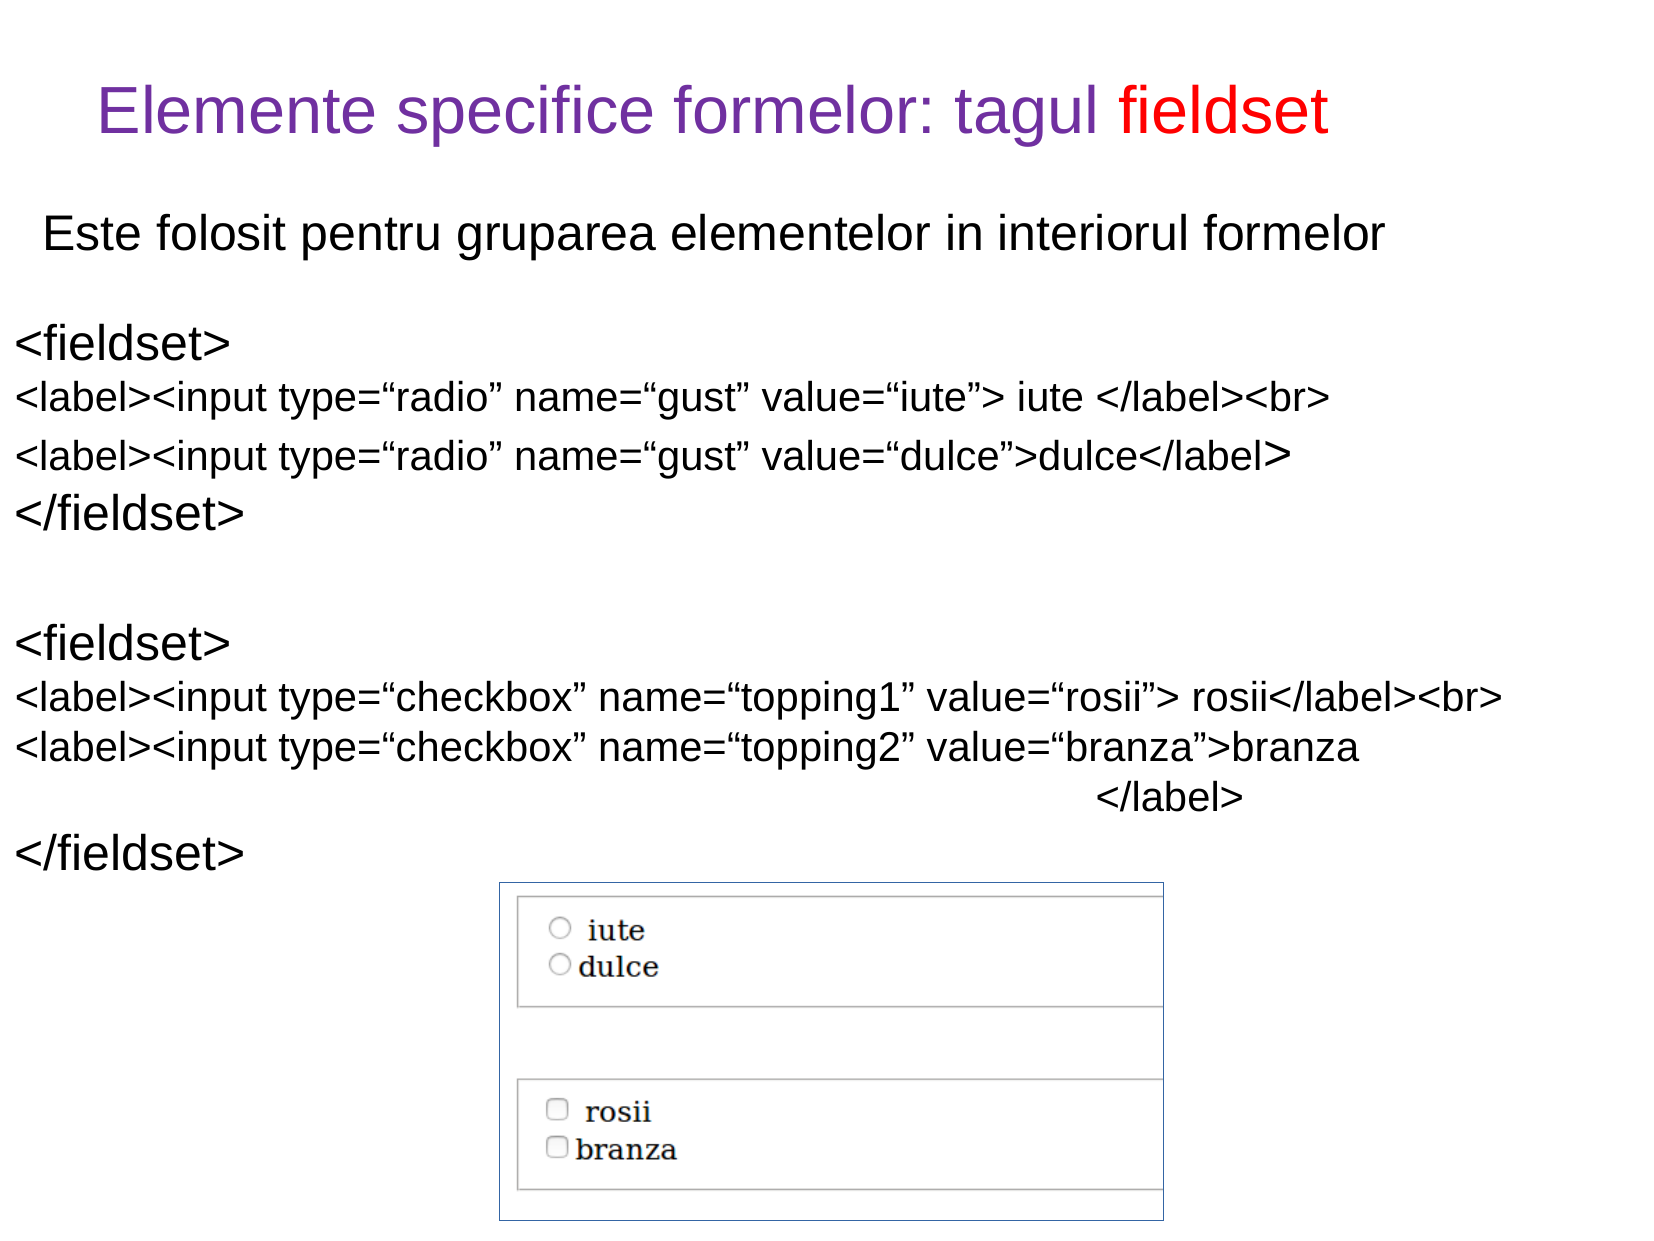

Elemente specifice formelor: tagul fieldset
 Este folosit pentru gruparea elementelor in interiorul formelor
<fieldset>
<label><input type=“radio” name=“gust” value=“iute”> iute </label><br>
<label><input type=“radio” name=“gust” value=“dulce”>dulce</label>
</fieldset>
<fieldset>
<label><input type=“checkbox” name=“topping1” value=“rosii”> rosii</label><br>
<label><input type=“checkbox” name=“topping2” value=“branza”>branza
 </label>
</fieldset>